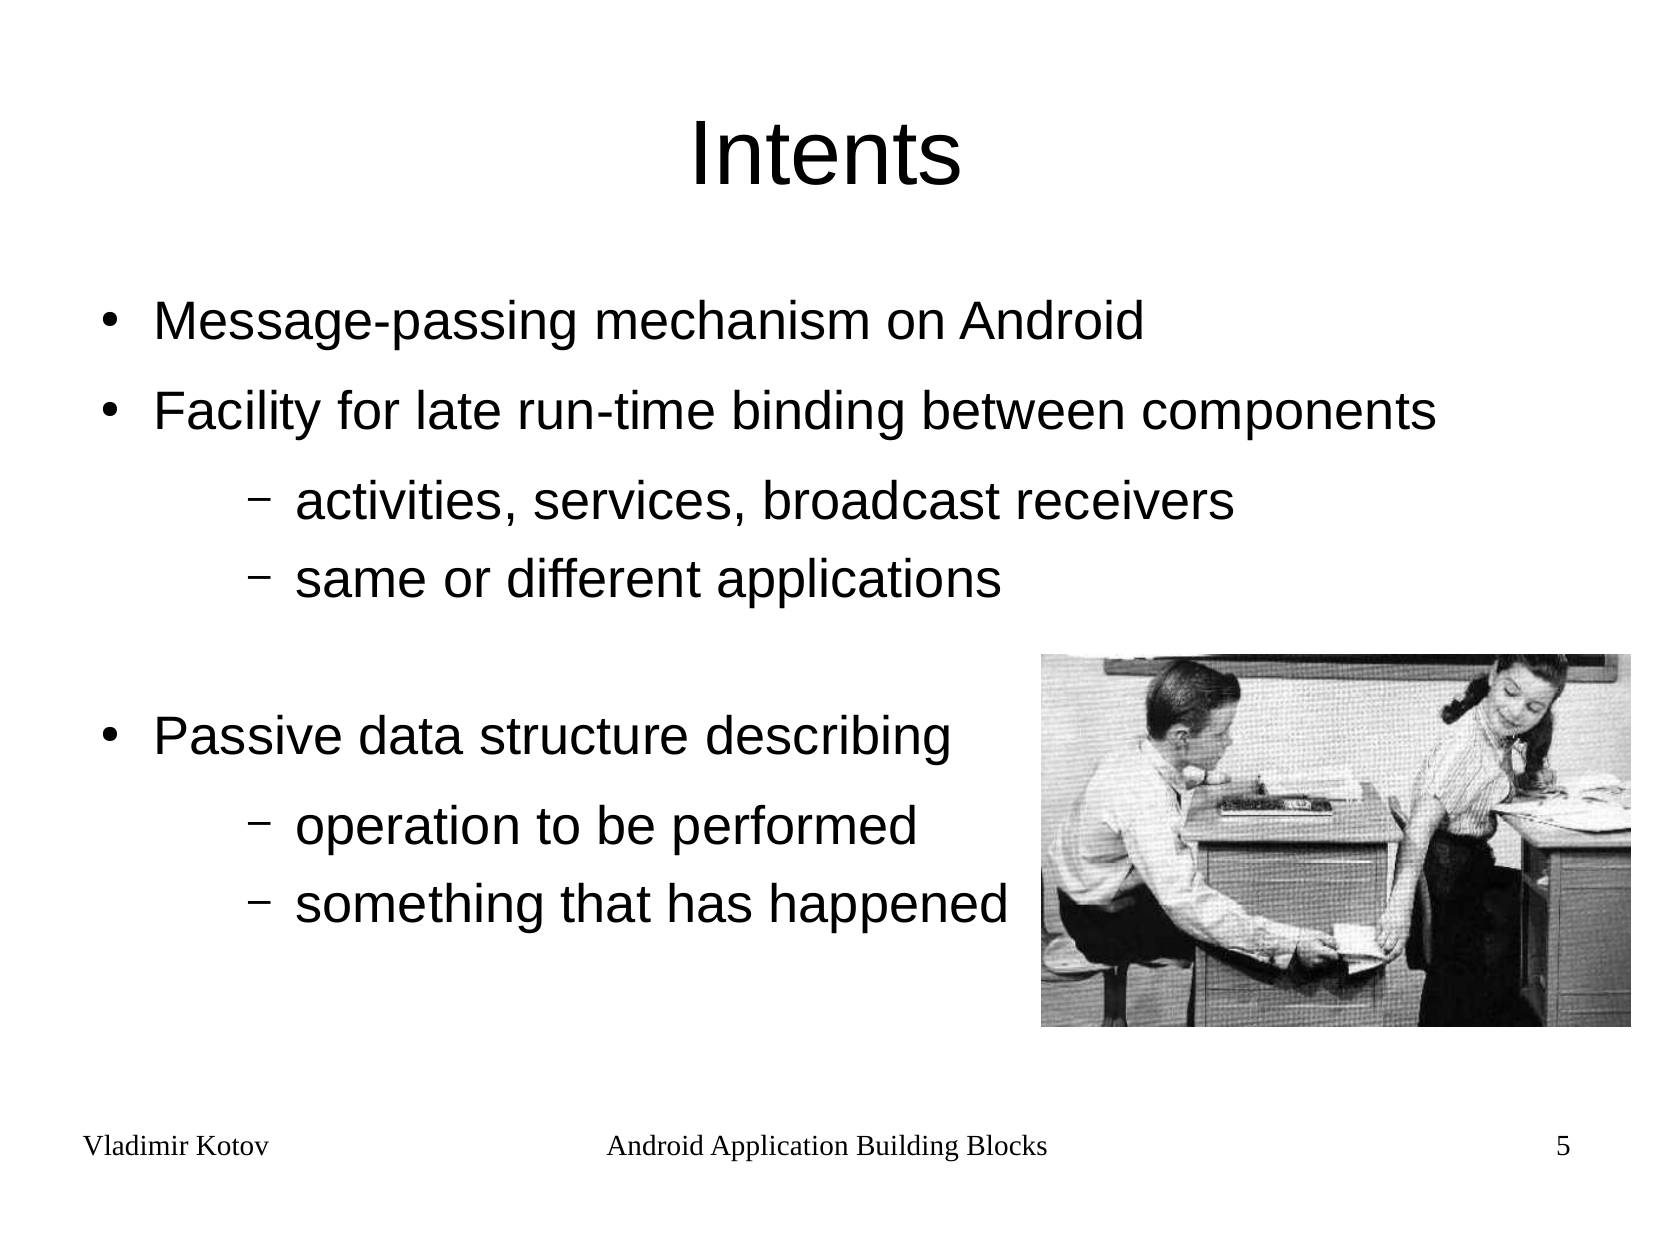

# Intents
Message-passing mechanism on Android
Facility for late run-time binding between components
activities, services, broadcast receivers
same or different applications
Passive data structure describing
operation to be performed
something that has happened
Vladimir Kotov
Android Application Building Blocks
5